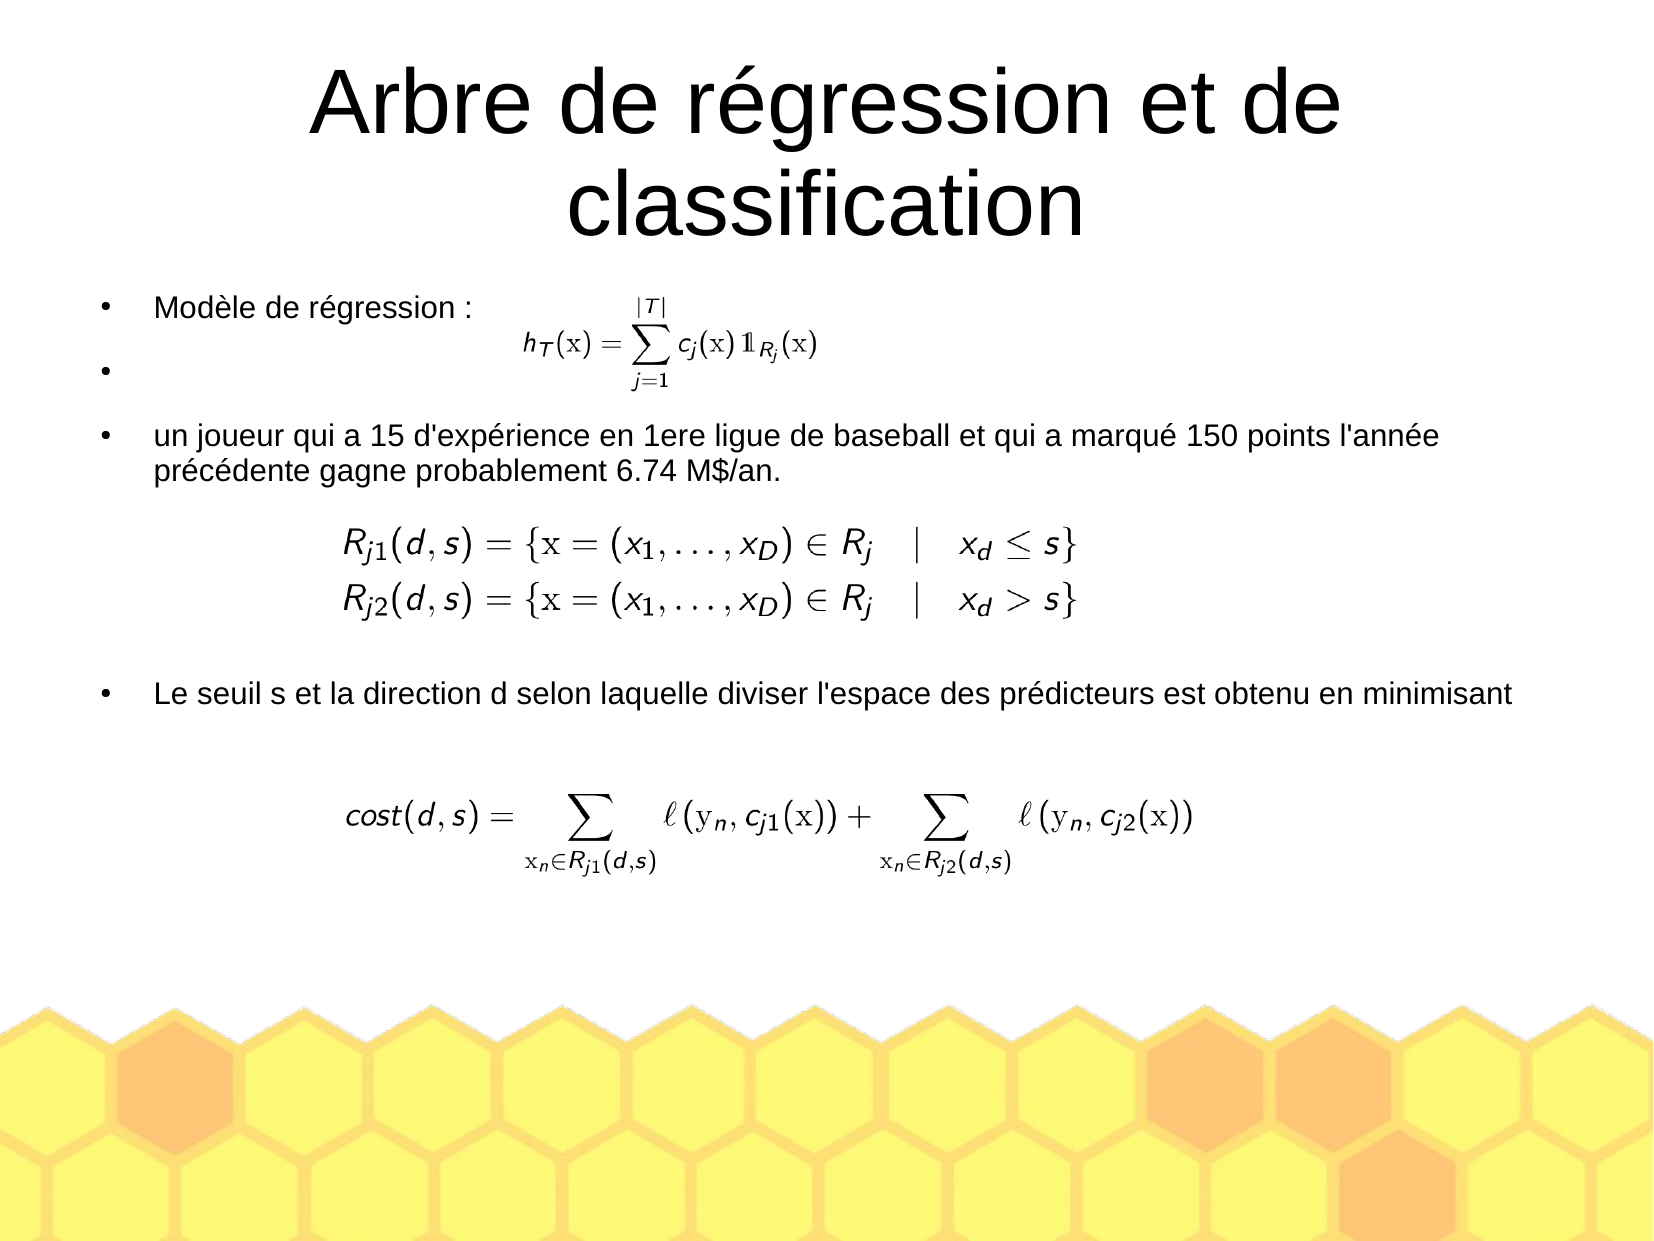

# Arbre de régression et de classification
Modèle de régression :
un joueur qui a 15 d'expérience en 1ere ligue de baseball et qui a marqué 150 points l'année précédente gagne probablement 6.74 M$/an.
Le seuil s et la direction d selon laquelle diviser l'espace des prédicteurs est obtenu en minimisant